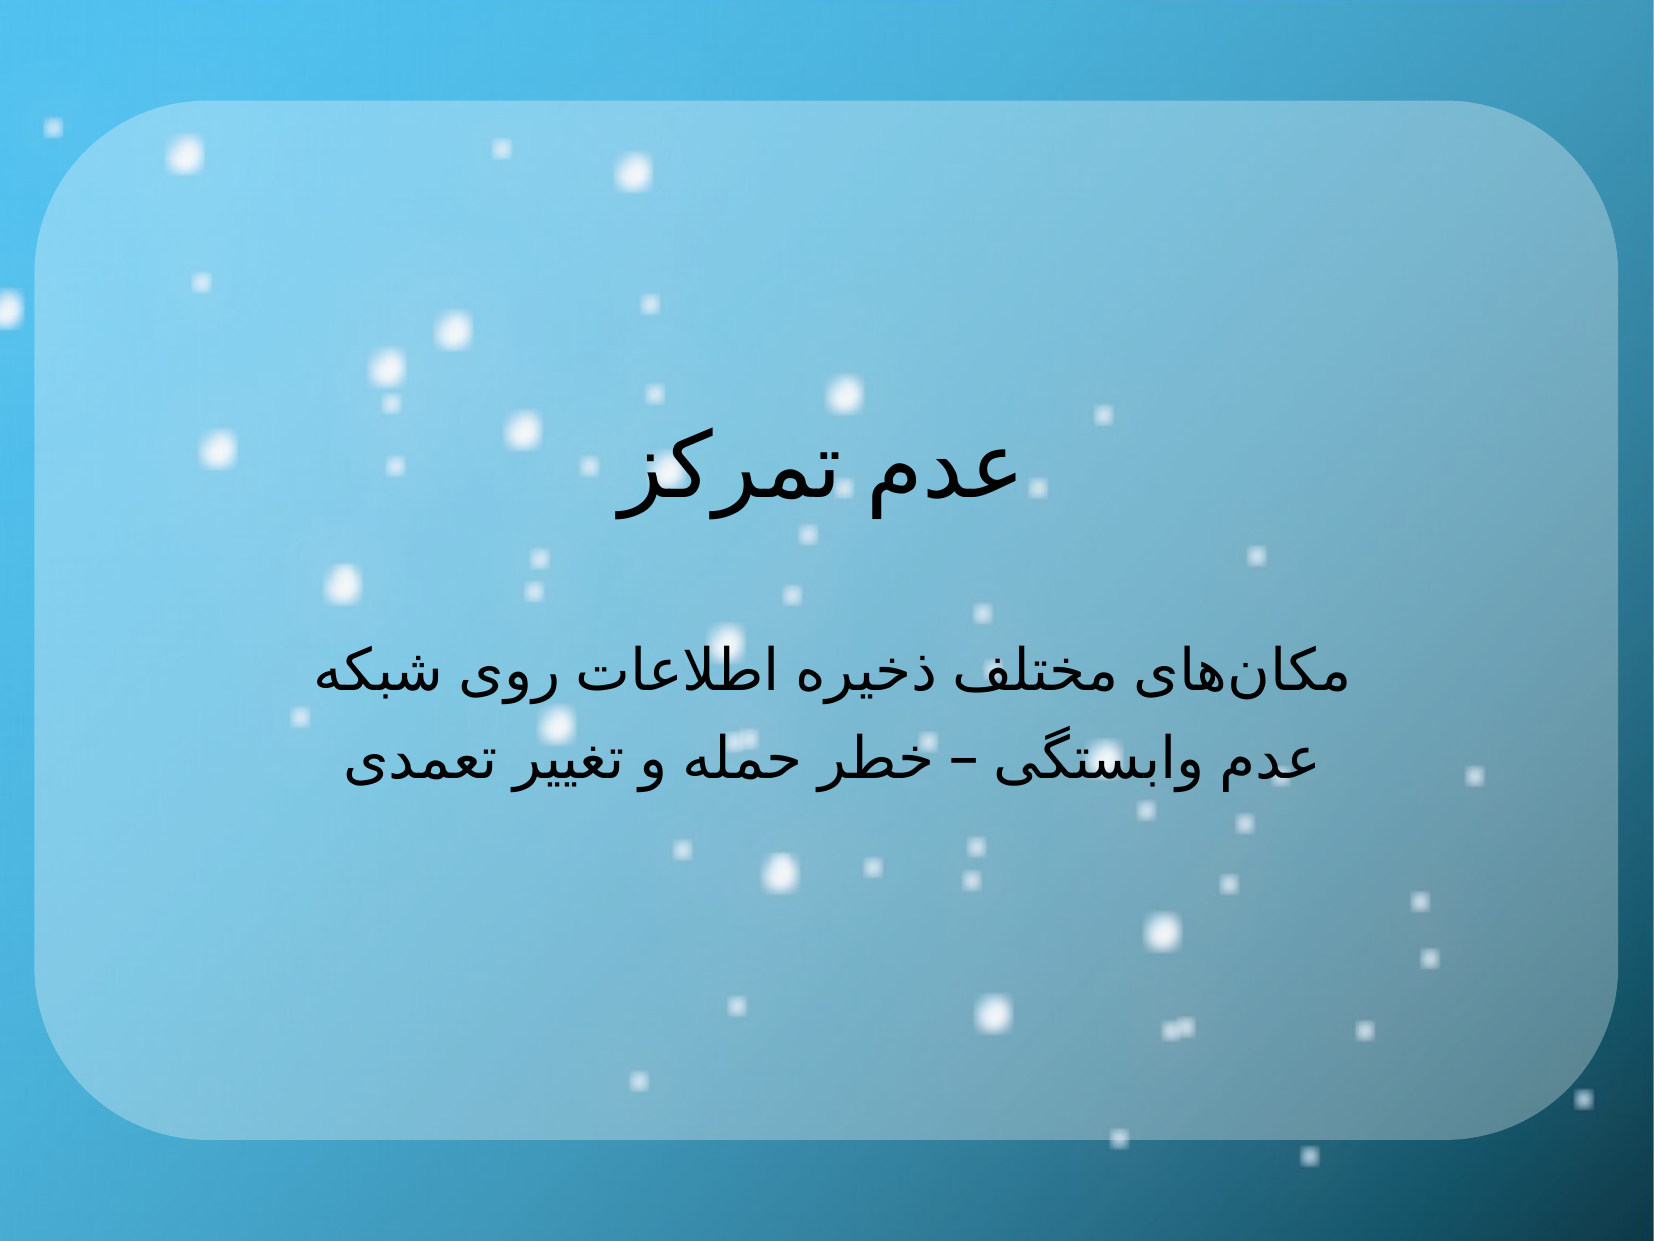

# عدم تمرکز
مکان‌های مختلف ذخیره اطلاعات روی شبکه
عدم وابستگی – خطر حمله و تغییر تعمدی